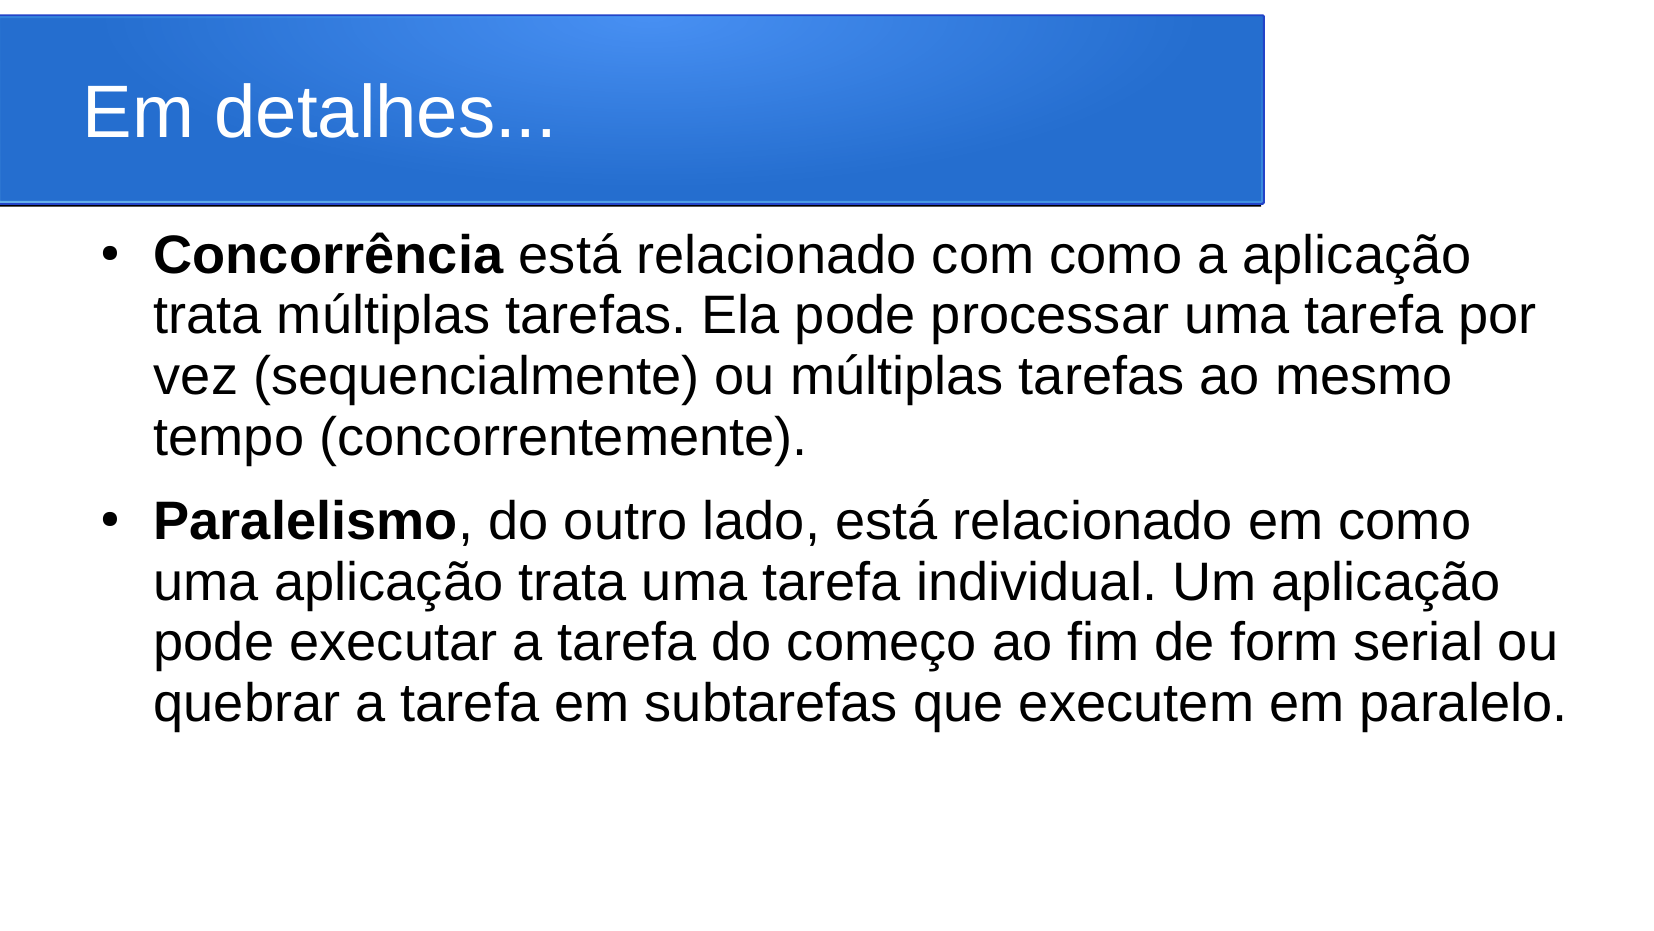

# Em detalhes...
Concorrência está relacionado com como a aplicação trata múltiplas tarefas. Ela pode processar uma tarefa por vez (sequencialmente) ou múltiplas tarefas ao mesmo tempo (concorrentemente).
Paralelismo, do outro lado, está relacionado em como uma aplicação trata uma tarefa individual. Um aplicação pode executar a tarefa do começo ao fim de form serial ou quebrar a tarefa em subtarefas que executem em paralelo.